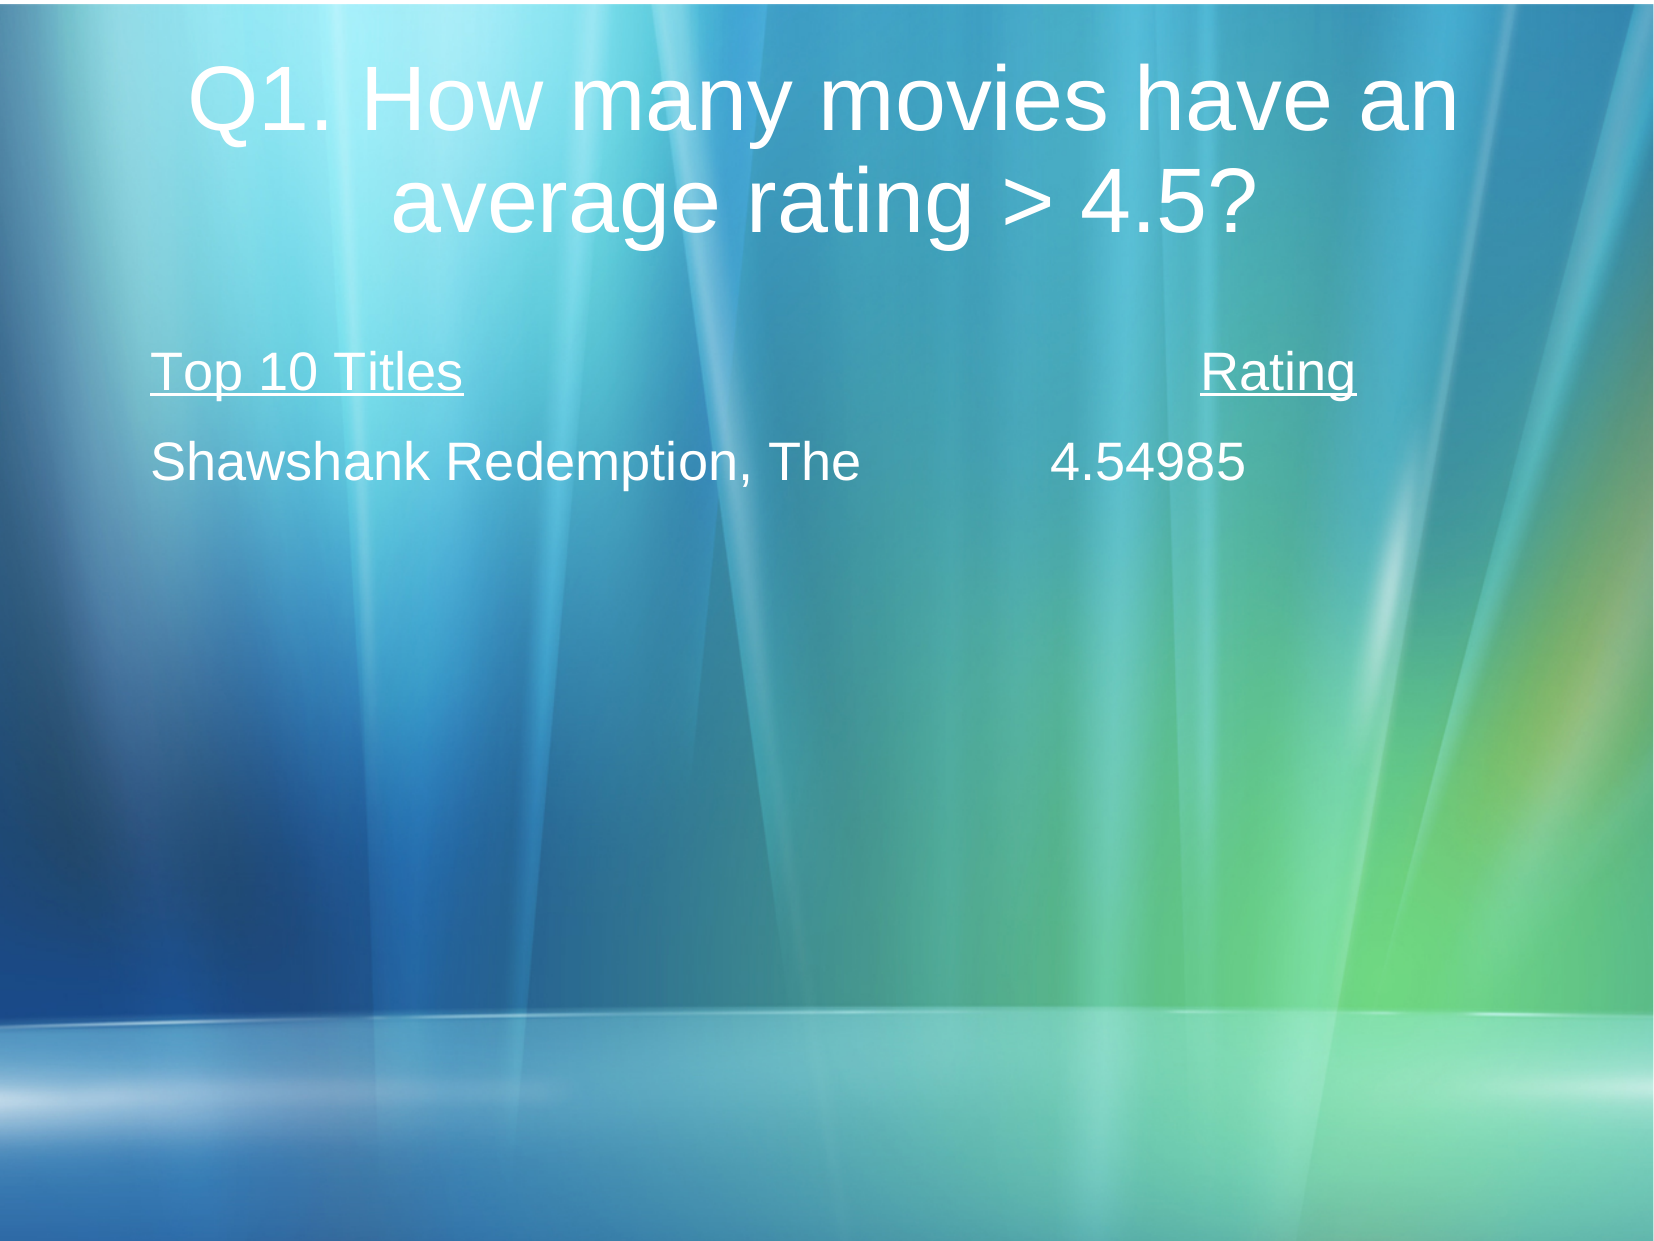

# Q1. How many movies have an average rating > 4.5?
Top 10 Titles 	Rating
Shawshank Redemption, The 	4.54985